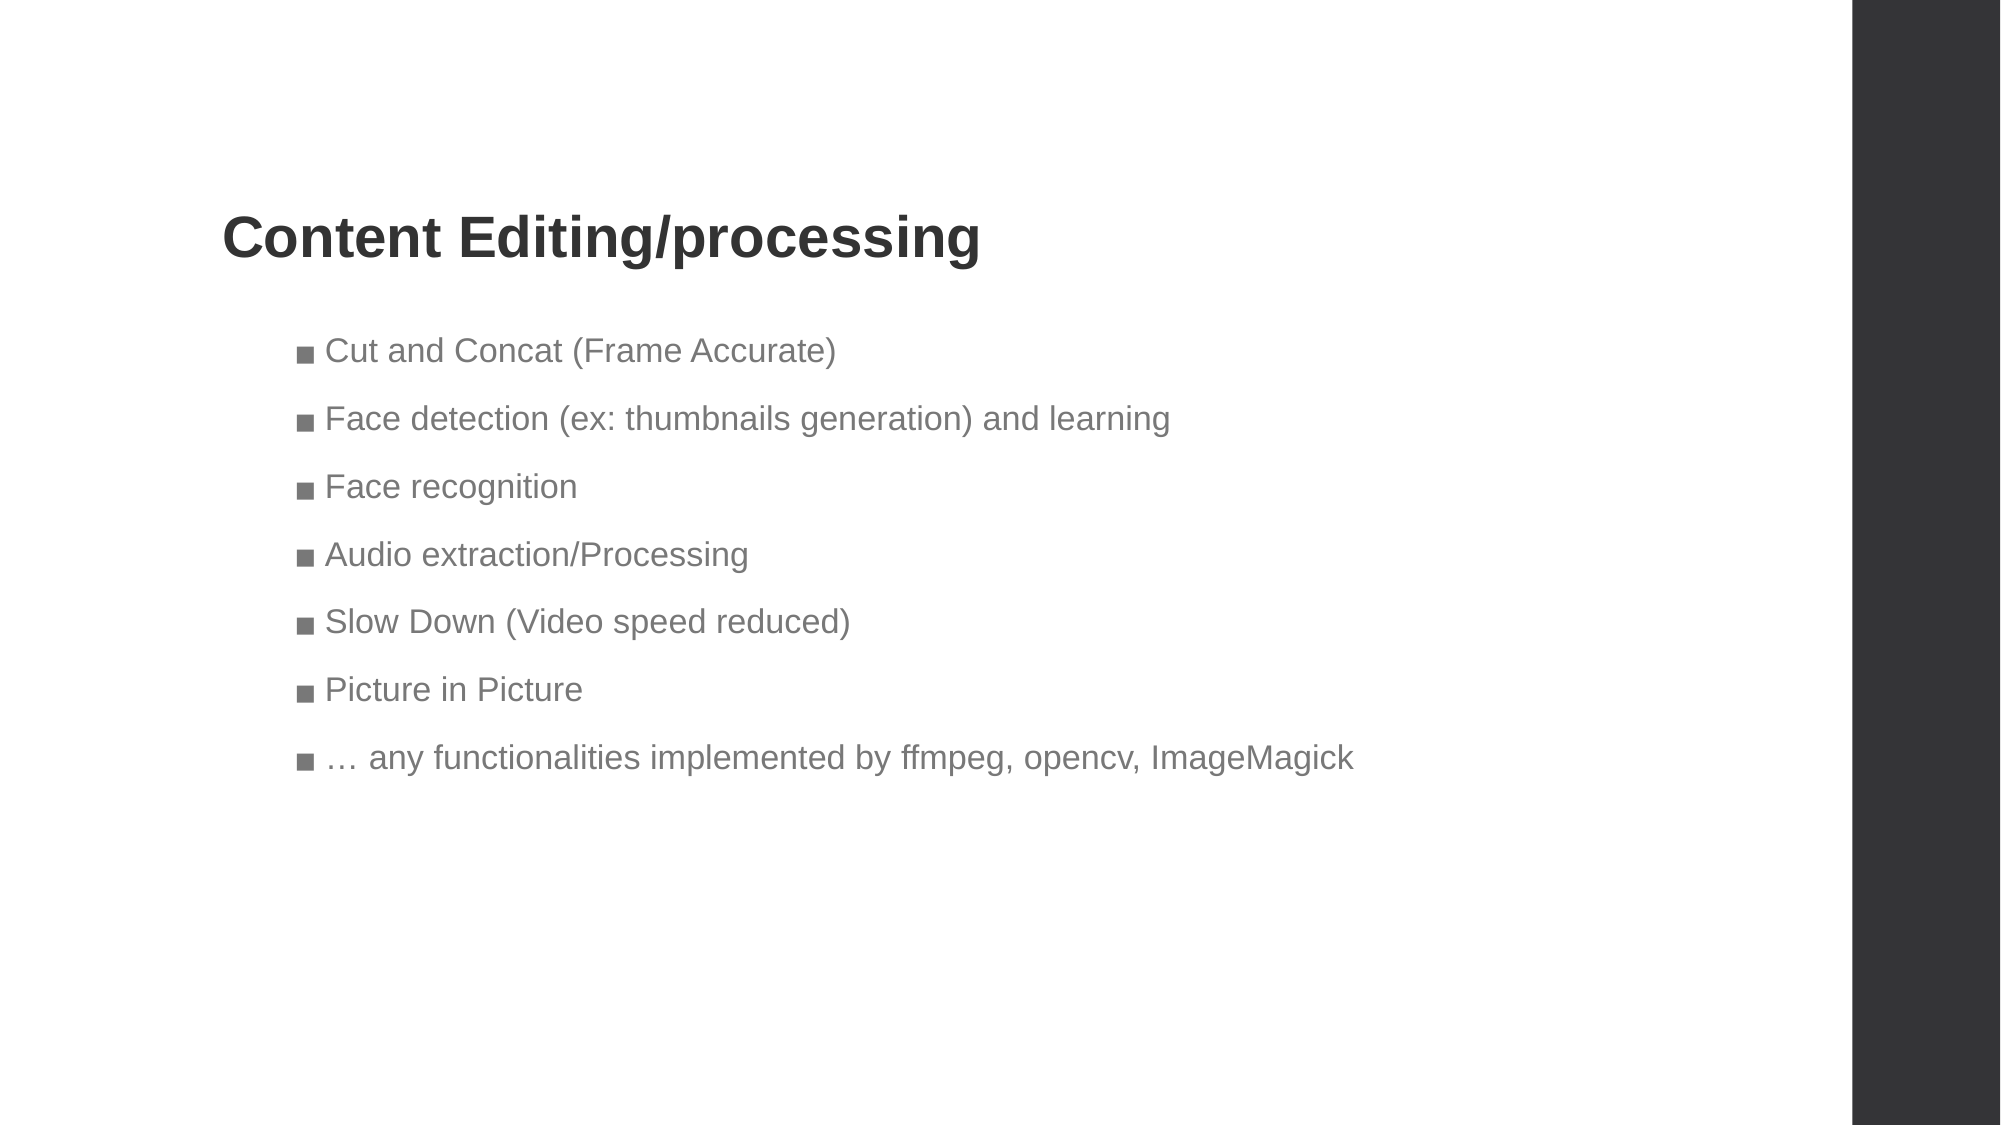

# Content Editing/processing
Cut and Concat (Frame Accurate)
Face detection (ex: thumbnails generation) and learning
Face recognition
Audio extraction/Processing
Slow Down (Video speed reduced)
Picture in Picture
… any functionalities implemented by ffmpeg, opencv, ImageMagick